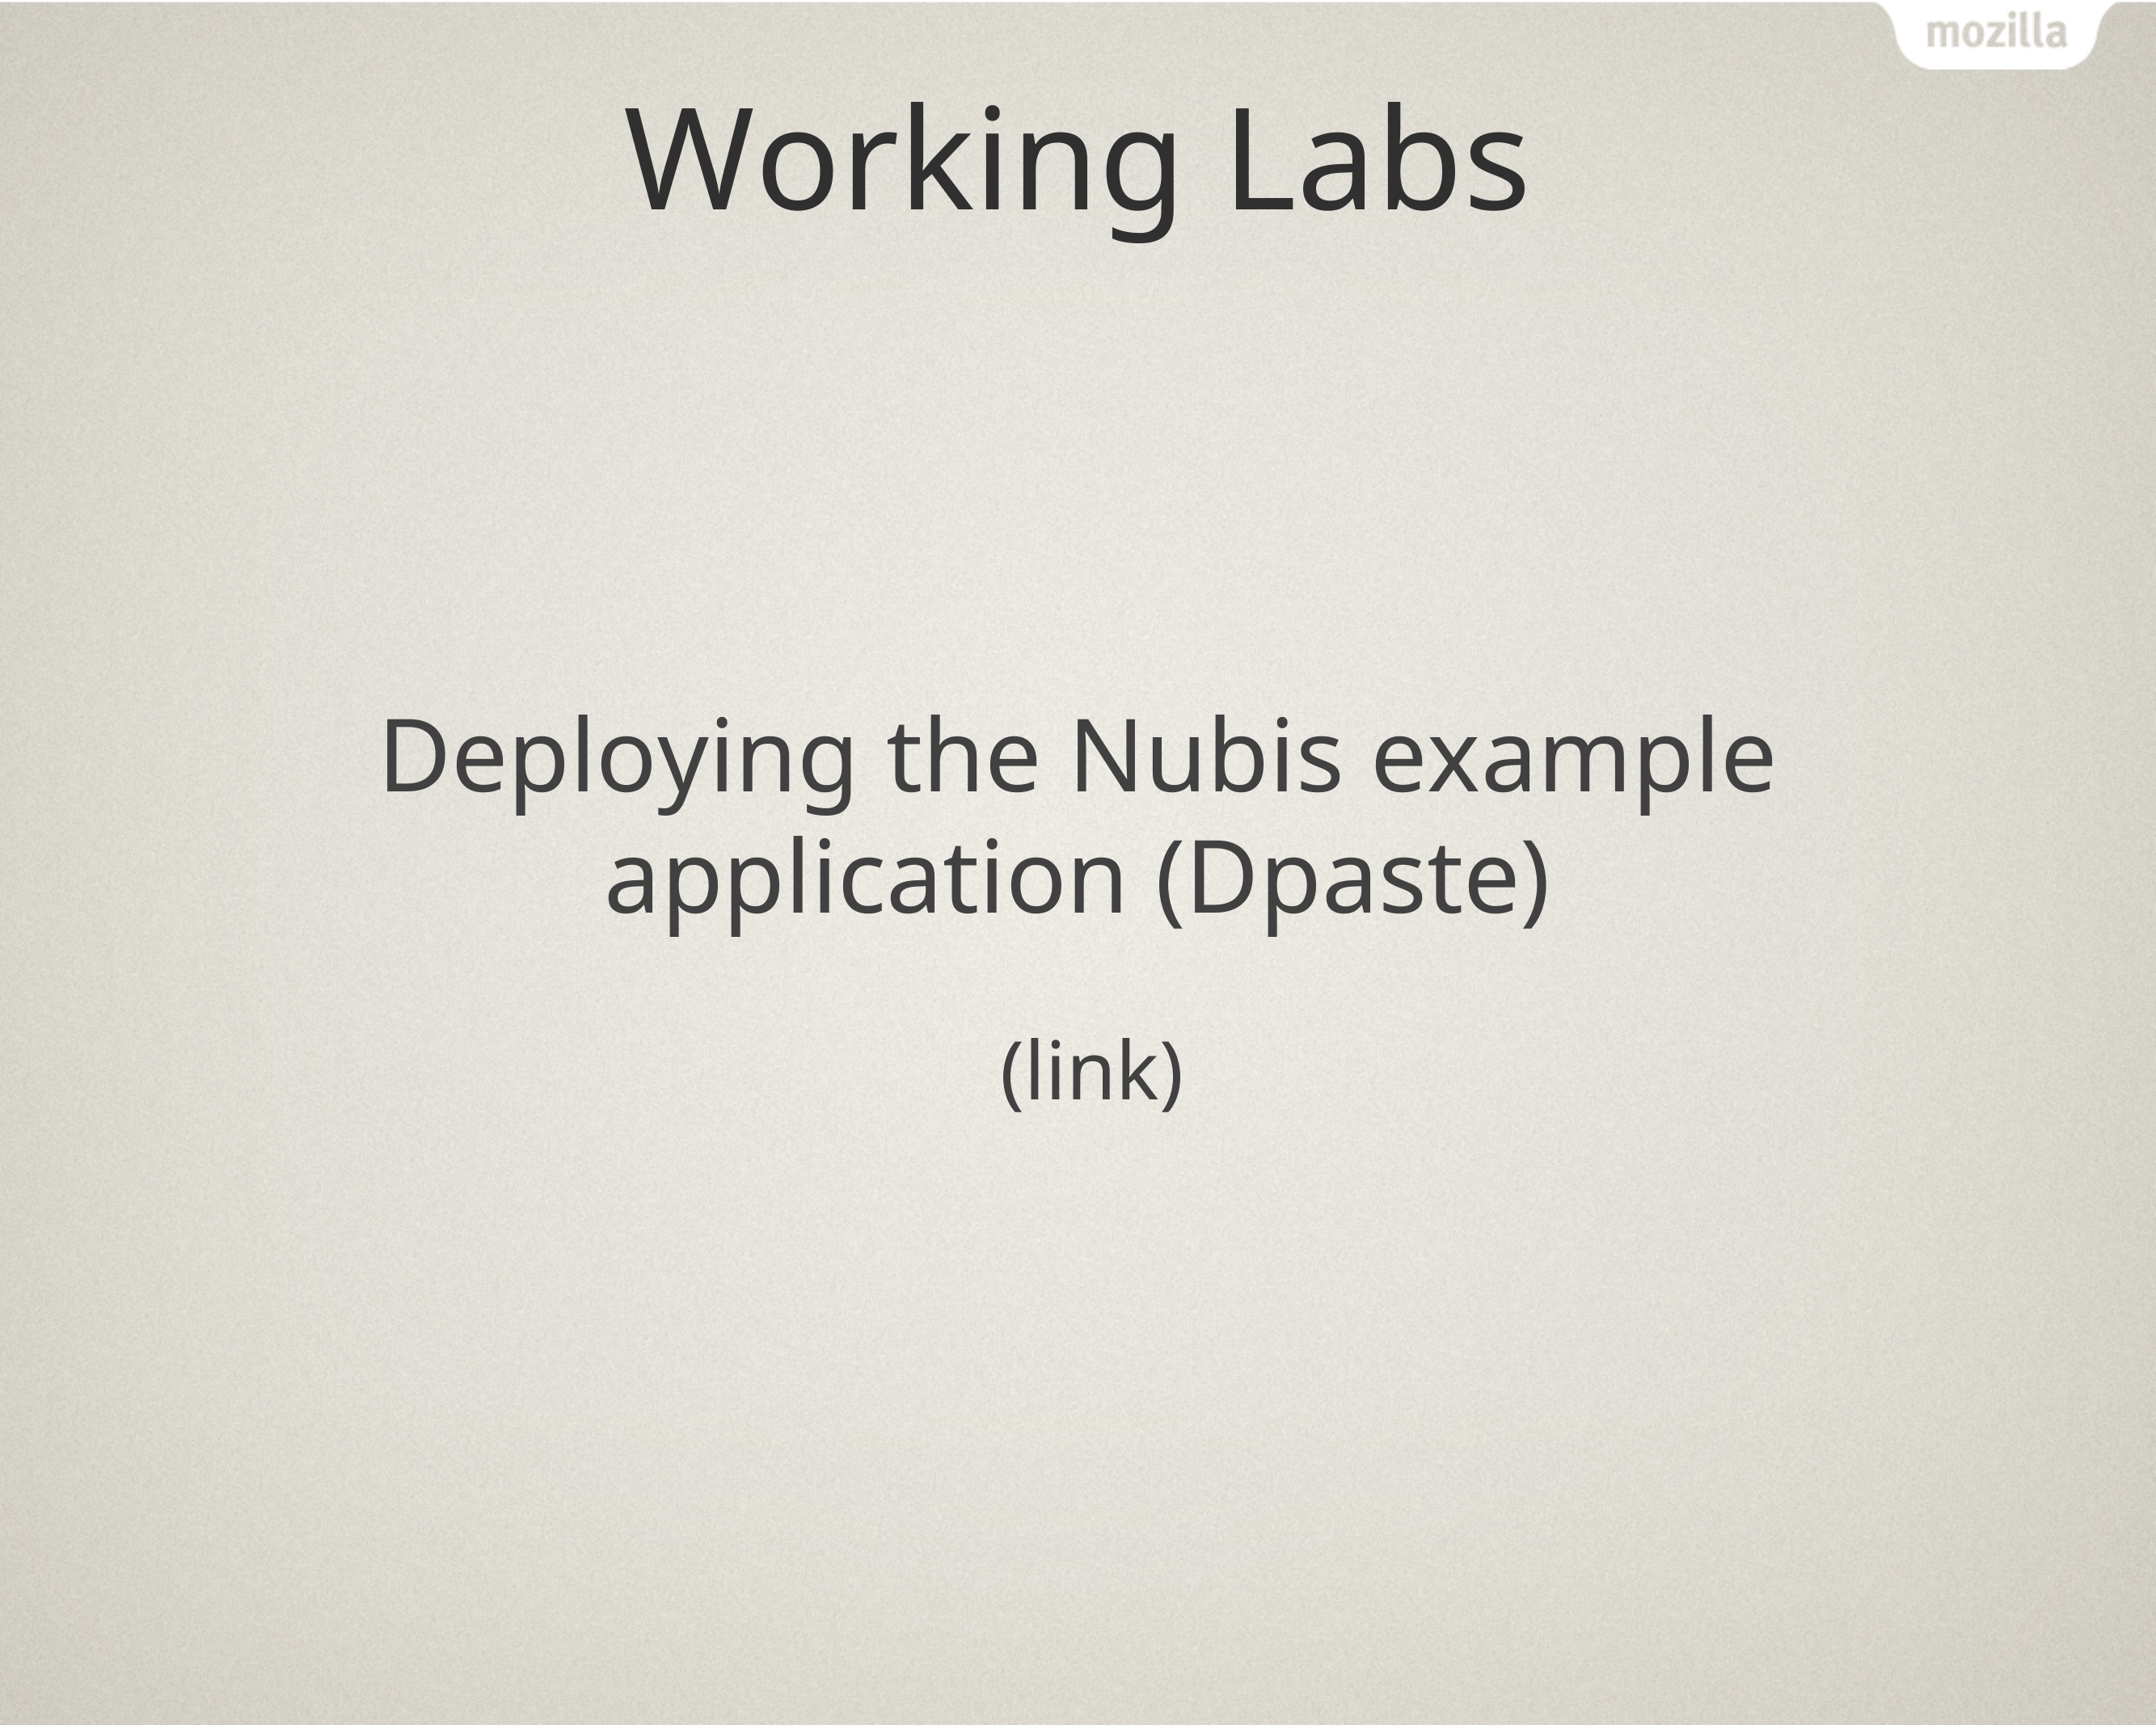

# Working Labs
Deploying the Nubis example application (Dpaste)
(link)